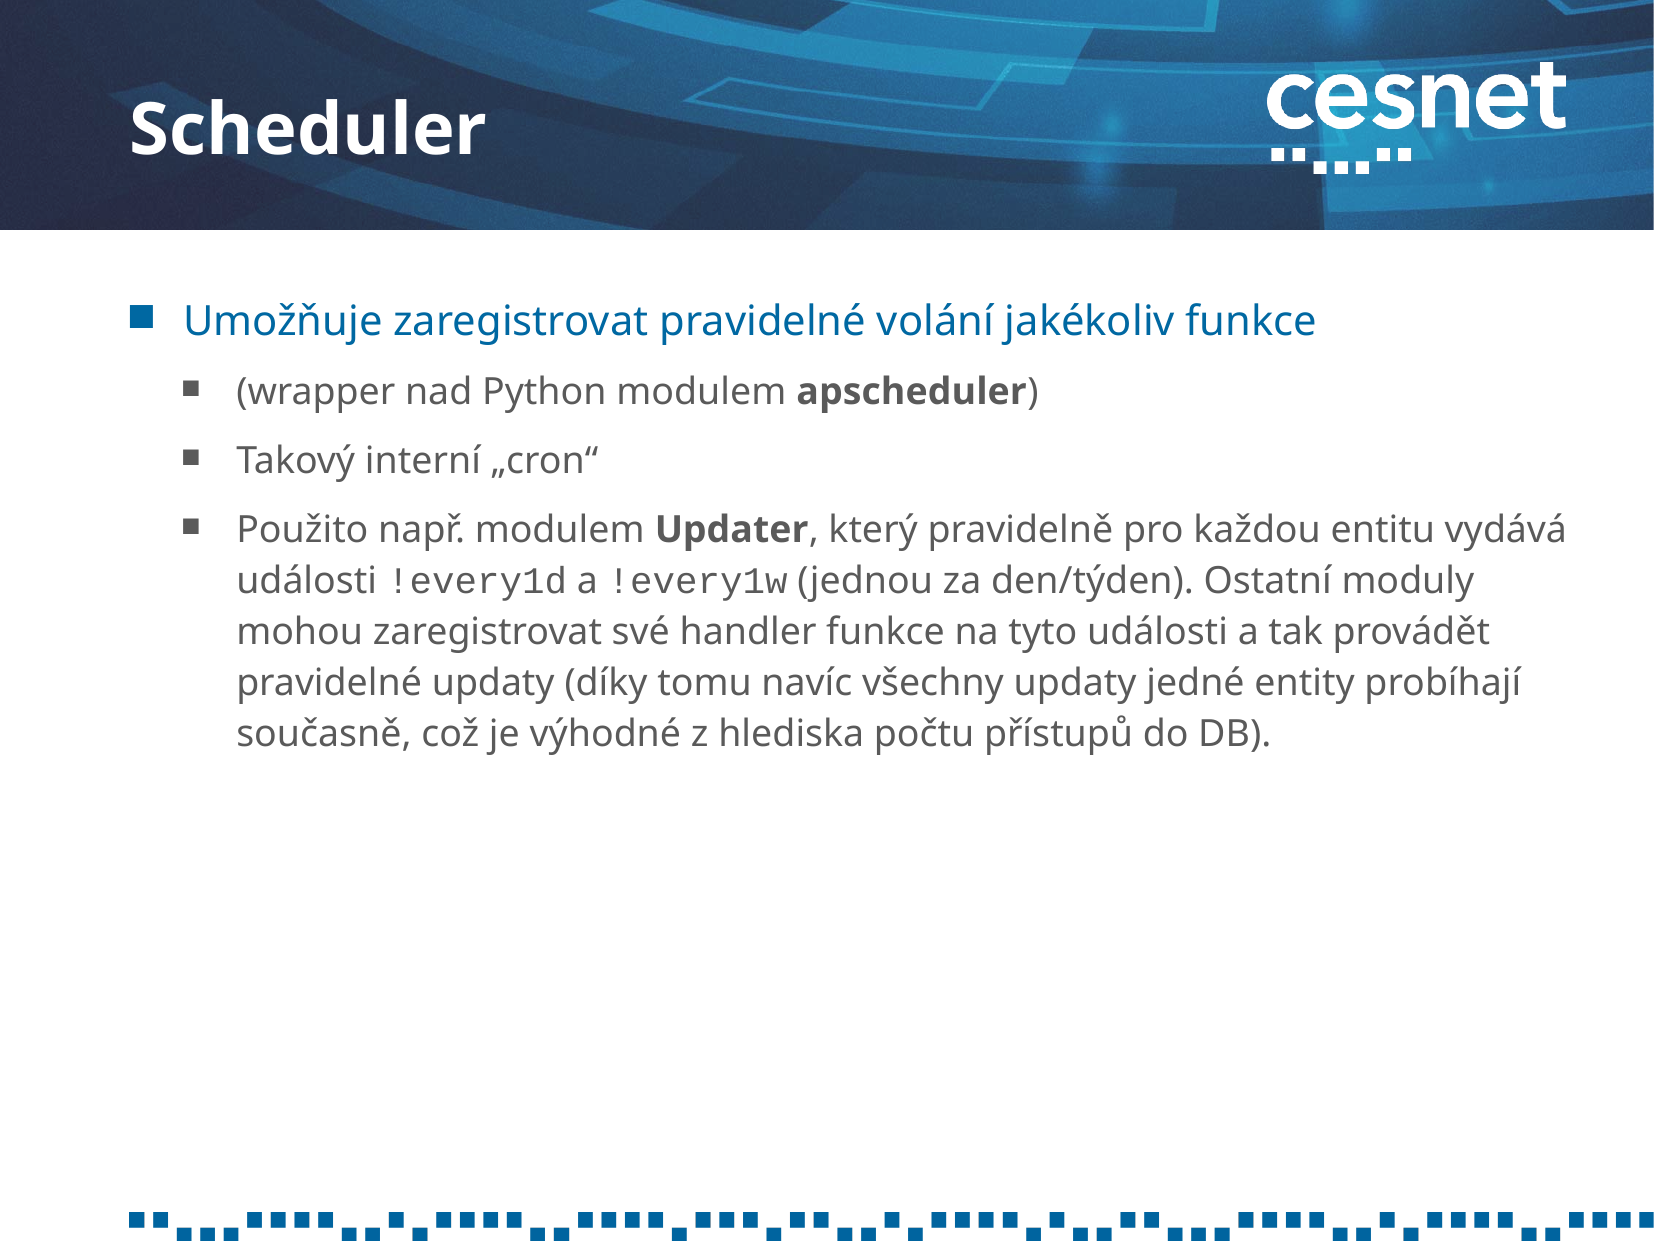

# Scheduler
Umožňuje zaregistrovat pravidelné volání jakékoliv funkce
(wrapper nad Python modulem apscheduler)
Takový interní „cron“
Použito např. modulem Updater, který pravidelně pro každou entitu vydává události !every1d a !every1w (jednou za den/týden). Ostatní moduly mohou zaregistrovat své handler funkce na tyto události a tak provádět pravidelné updaty (díky tomu navíc všechny updaty jedné entity probíhají současně, což je výhodné z hlediska počtu přístupů do DB).